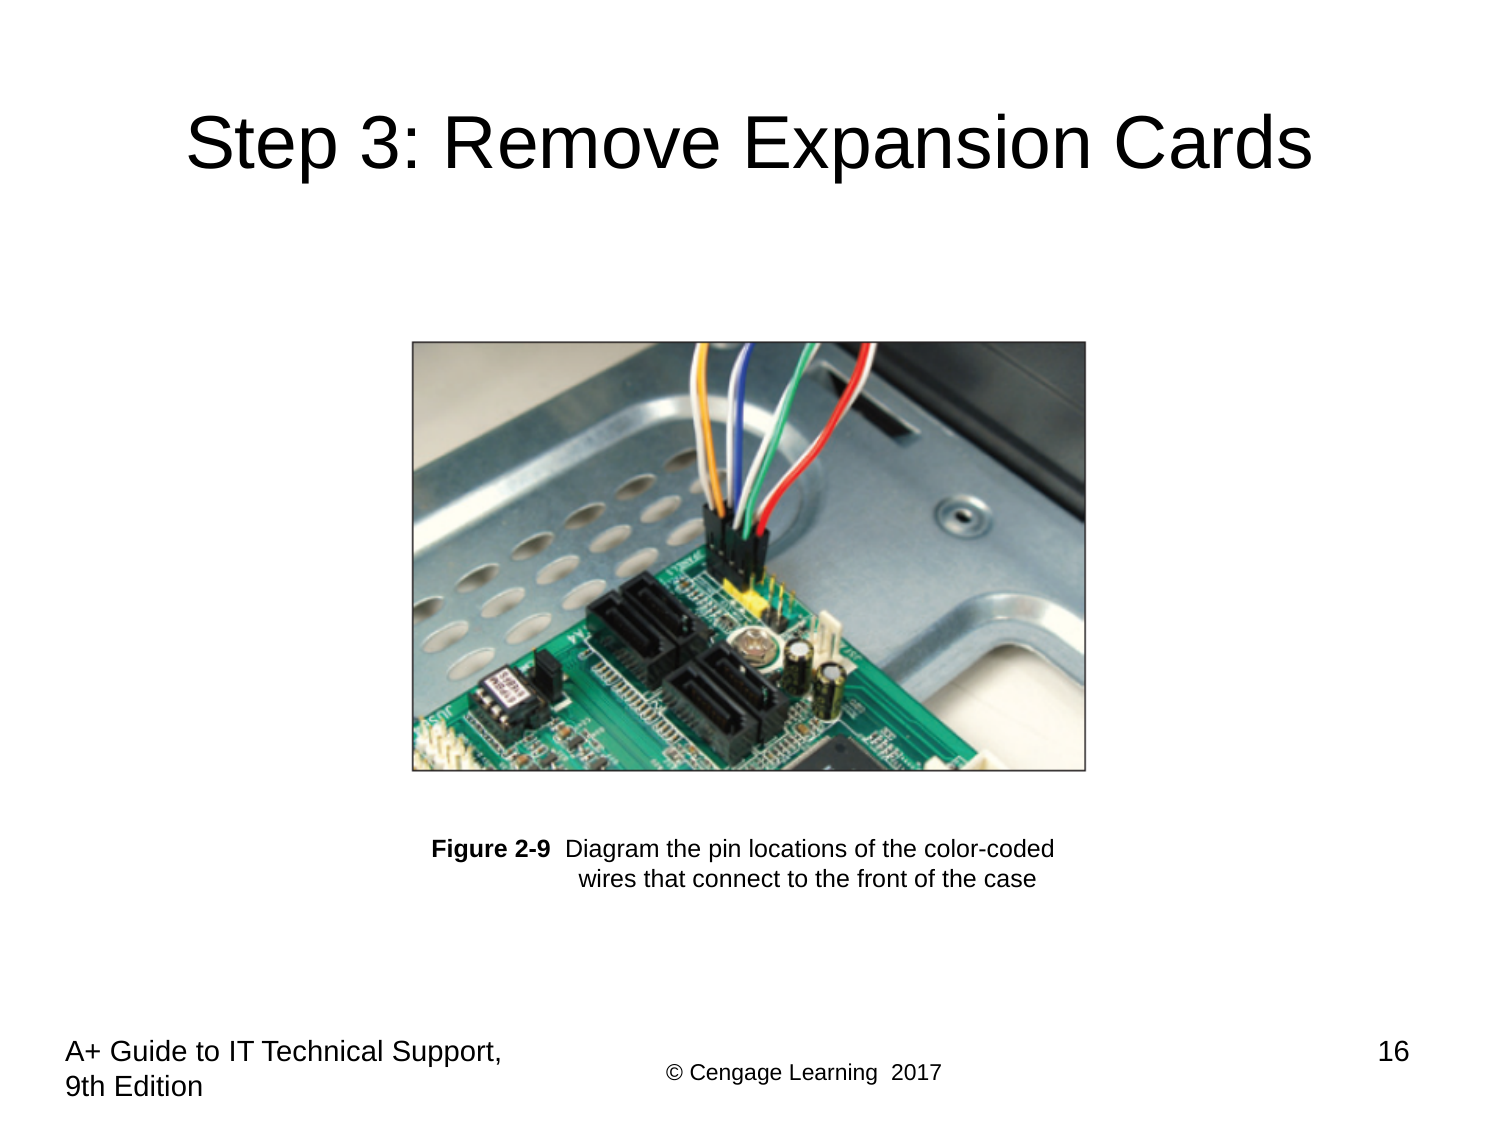

# Step 3: Remove Expansion Cards
Figure 2-9 Diagram the pin locations of the color-coded
 wires that connect to the front of the case
A+ Guide to IT Technical Support, 9th Edition